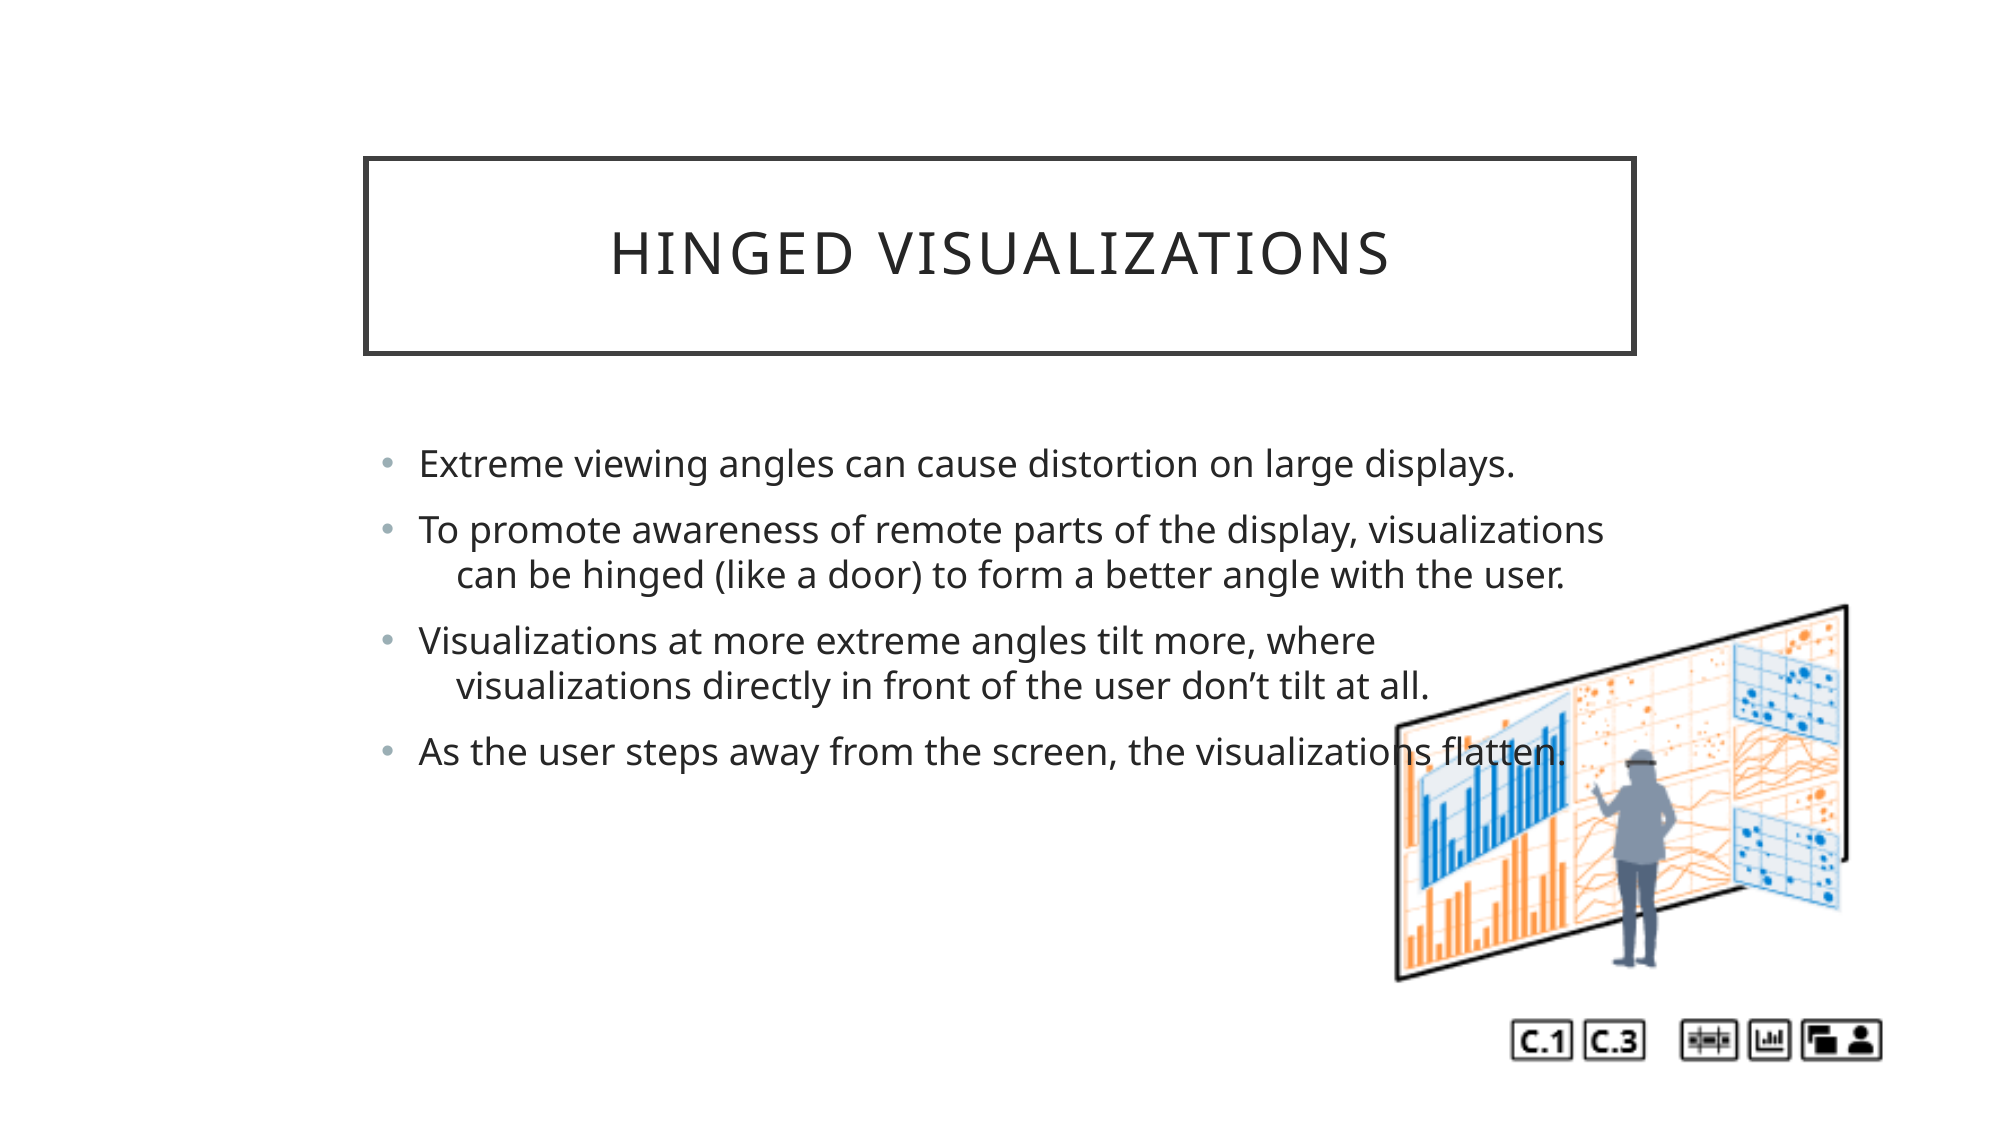

# Hinged visualizations
Extreme viewing angles can cause distortion on large displays.
To promote awareness of remote parts of the display, visualizations can be hinged (like a door) to form a better angle with the user.
Visualizations at more extreme angles tilt more, where visualizations directly in front of the user don’t tilt at all.
As the user steps away from the screen, the visualizations flatten.